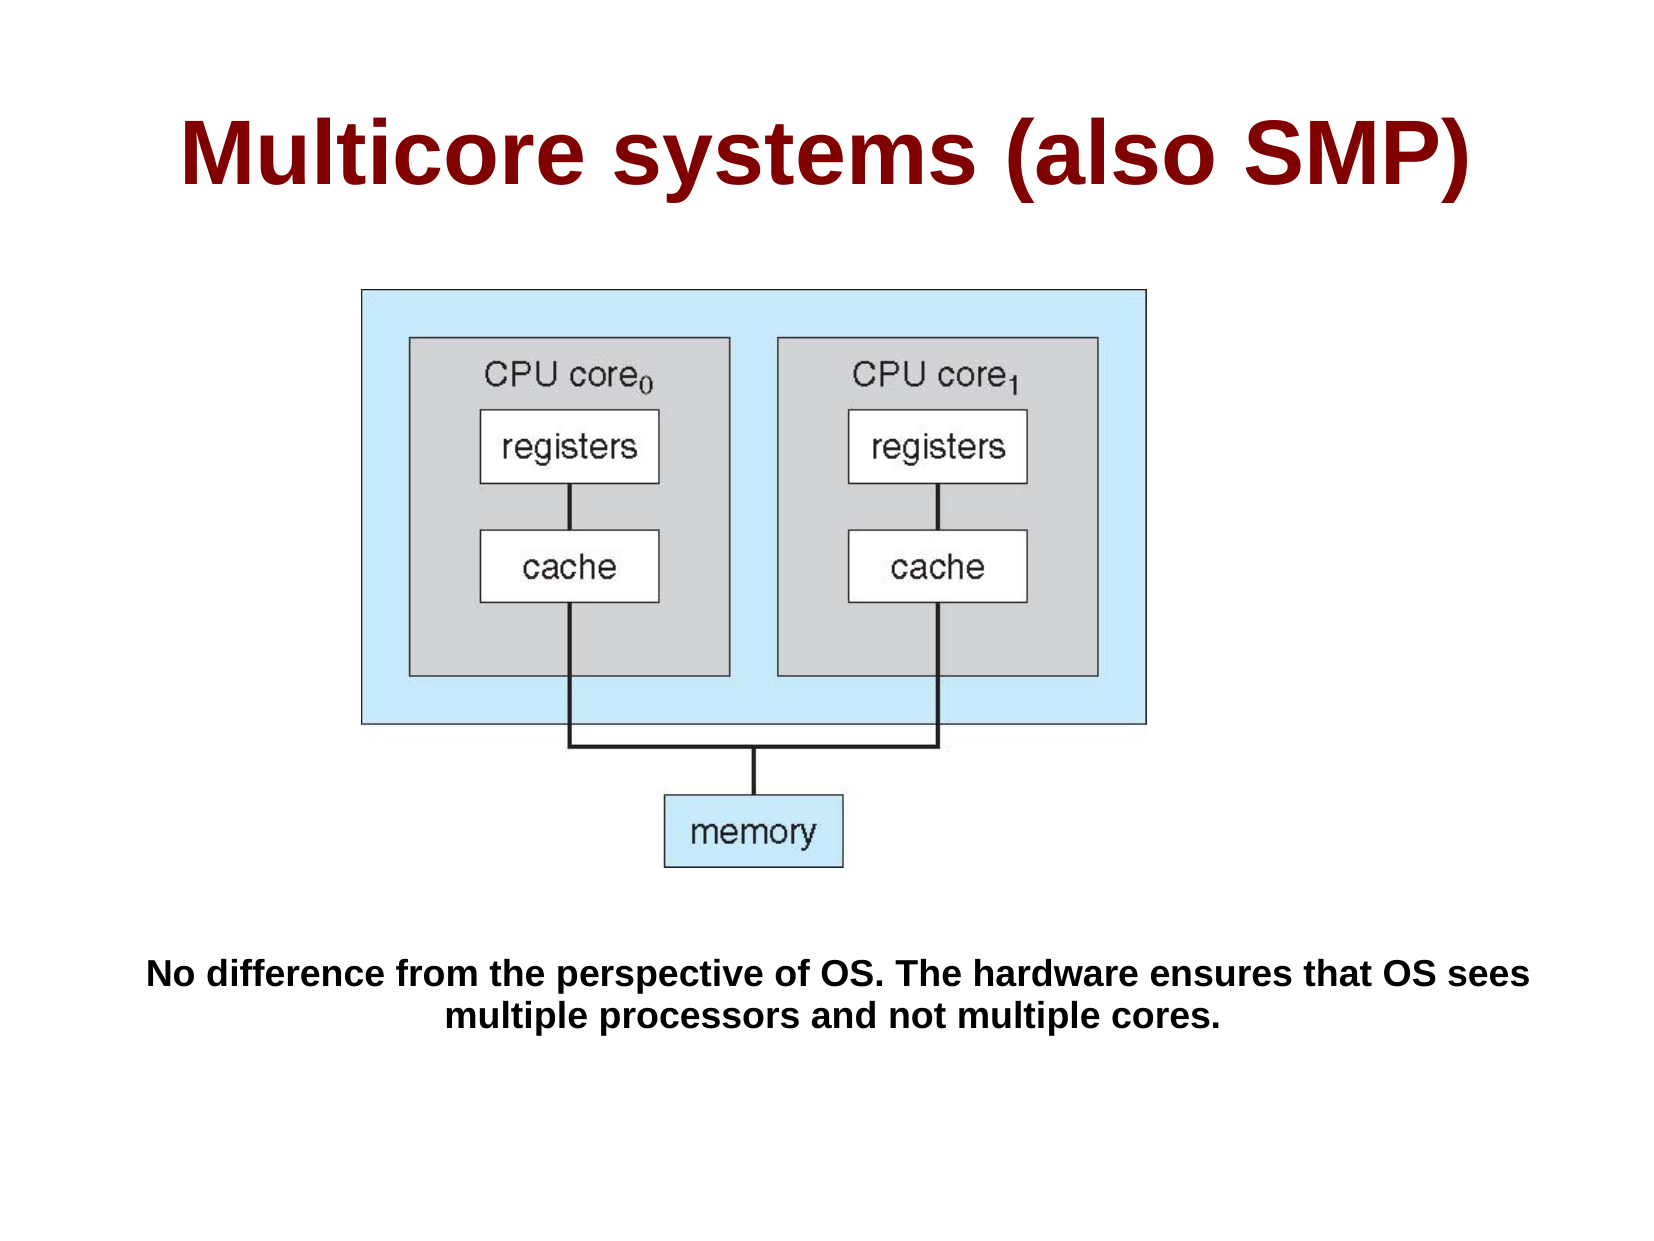

# Multicore systems (also SMP)
No difference from the perspective of OS. The hardware ensures that OS sees multiple processors and not multiple cores.